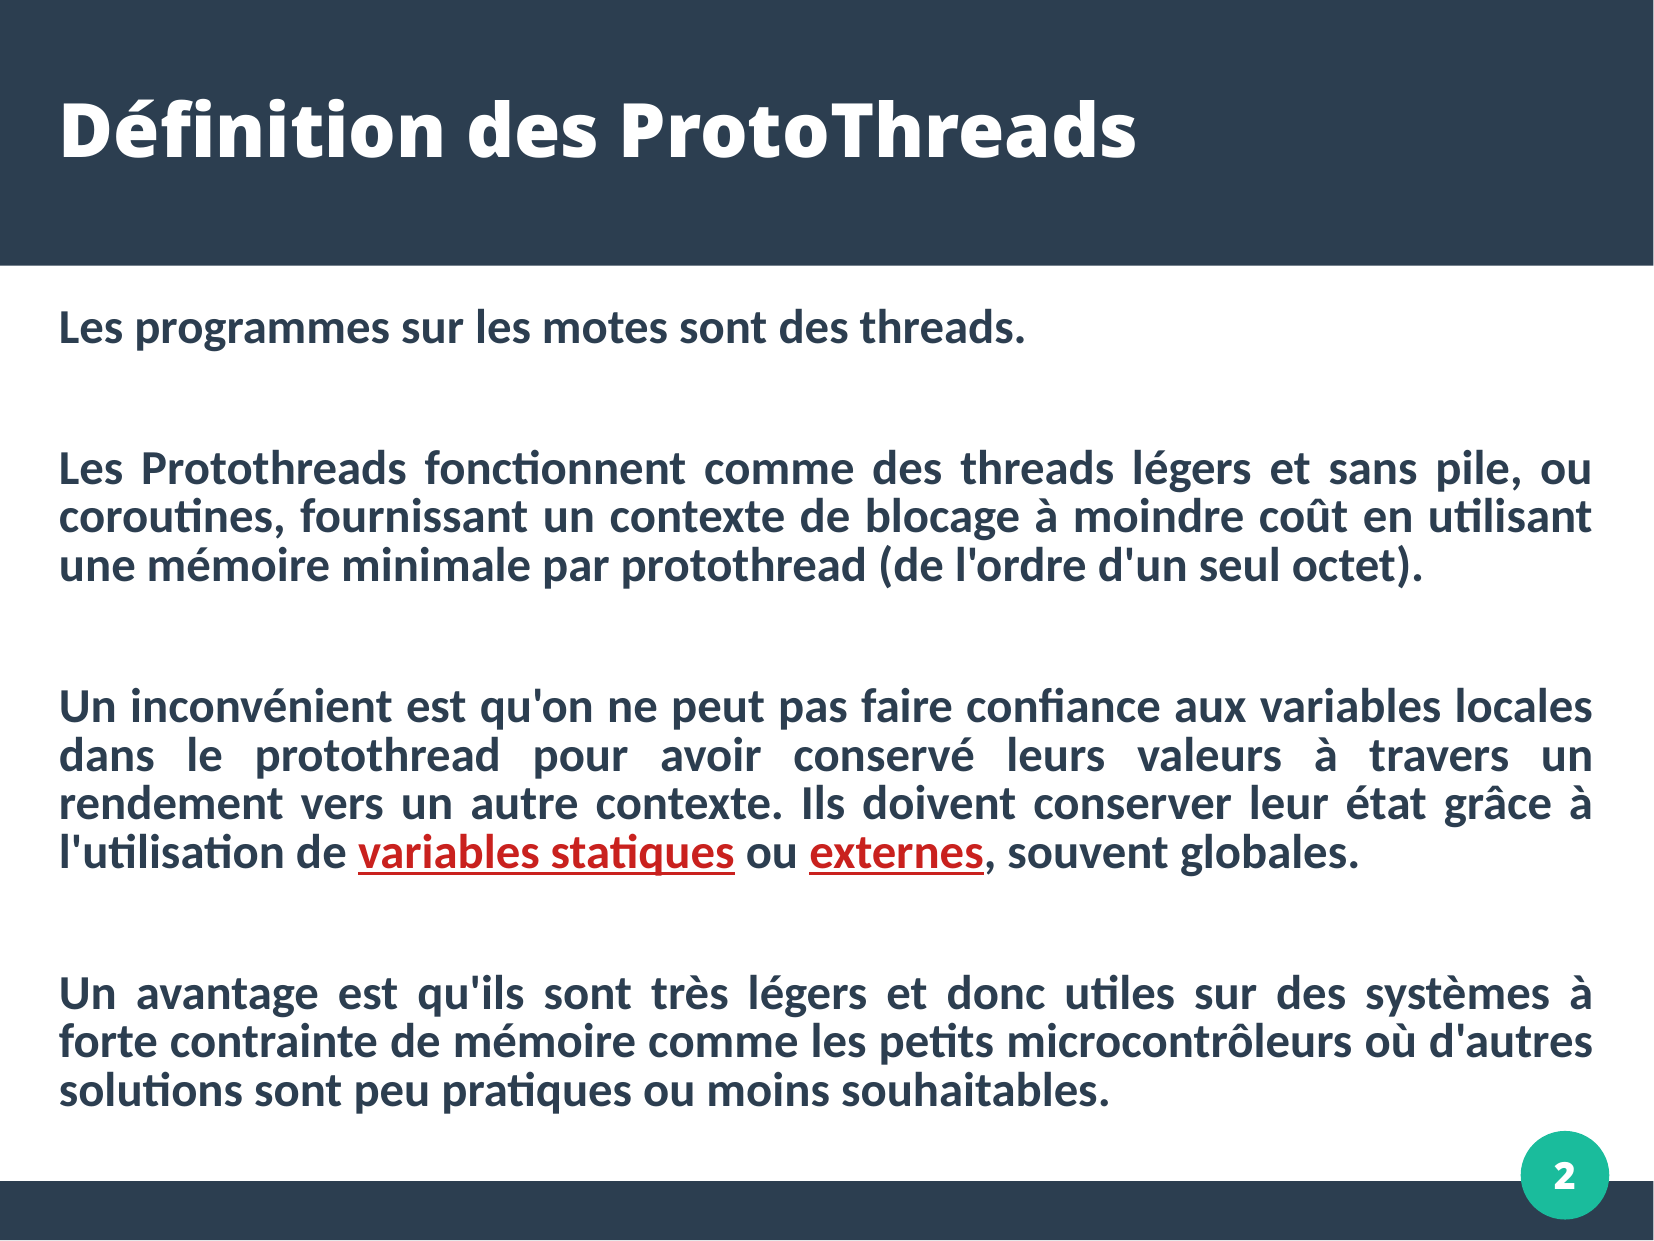

# Définition des ProtoThreads
Les programmes sur les motes sont des threads.
Les Protothreads fonctionnent comme des threads légers et sans pile, ou coroutines, fournissant un contexte de blocage à moindre coût en utilisant une mémoire minimale par protothread (de l'ordre d'un seul octet).
Un inconvénient est qu'on ne peut pas faire confiance aux variables locales dans le protothread pour avoir conservé leurs valeurs à travers un rendement vers un autre contexte. Ils doivent conserver leur état grâce à l'utilisation de variables statiques ou externes, souvent globales.
Un avantage est qu'ils sont très légers et donc utiles sur des systèmes à forte contrainte de mémoire comme les petits microcontrôleurs où d'autres solutions sont peu pratiques ou moins souhaitables.
2